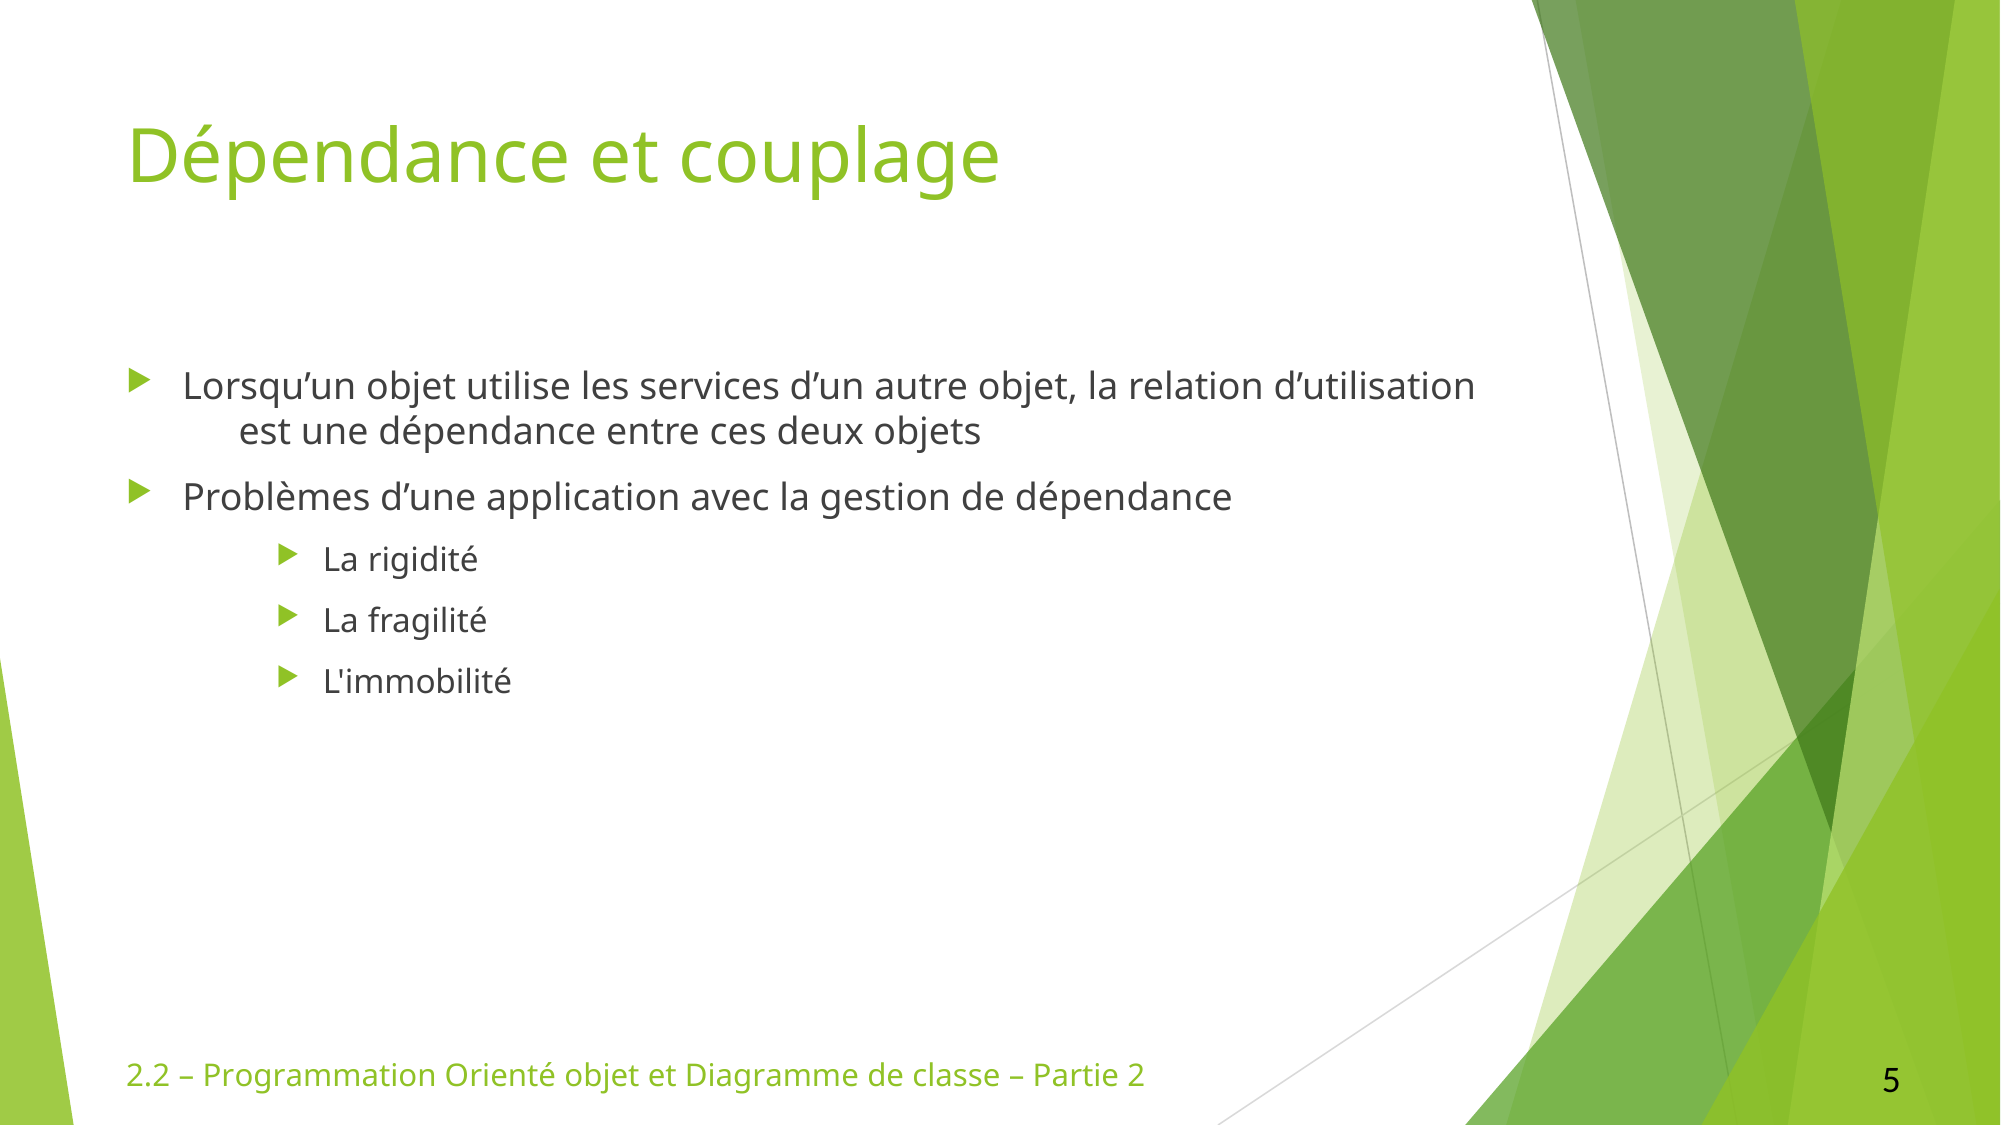

# Dépendance et couplage
Lorsqu’un objet utilise les services d’un autre objet, la relation d’utilisation est une dépendance entre ces deux objets
Problèmes d’une application avec la gestion de dépendance
La rigidité
La fragilité
L'immobilité
2.2 – Programmation Orienté objet et Diagramme de classe – Partie 2